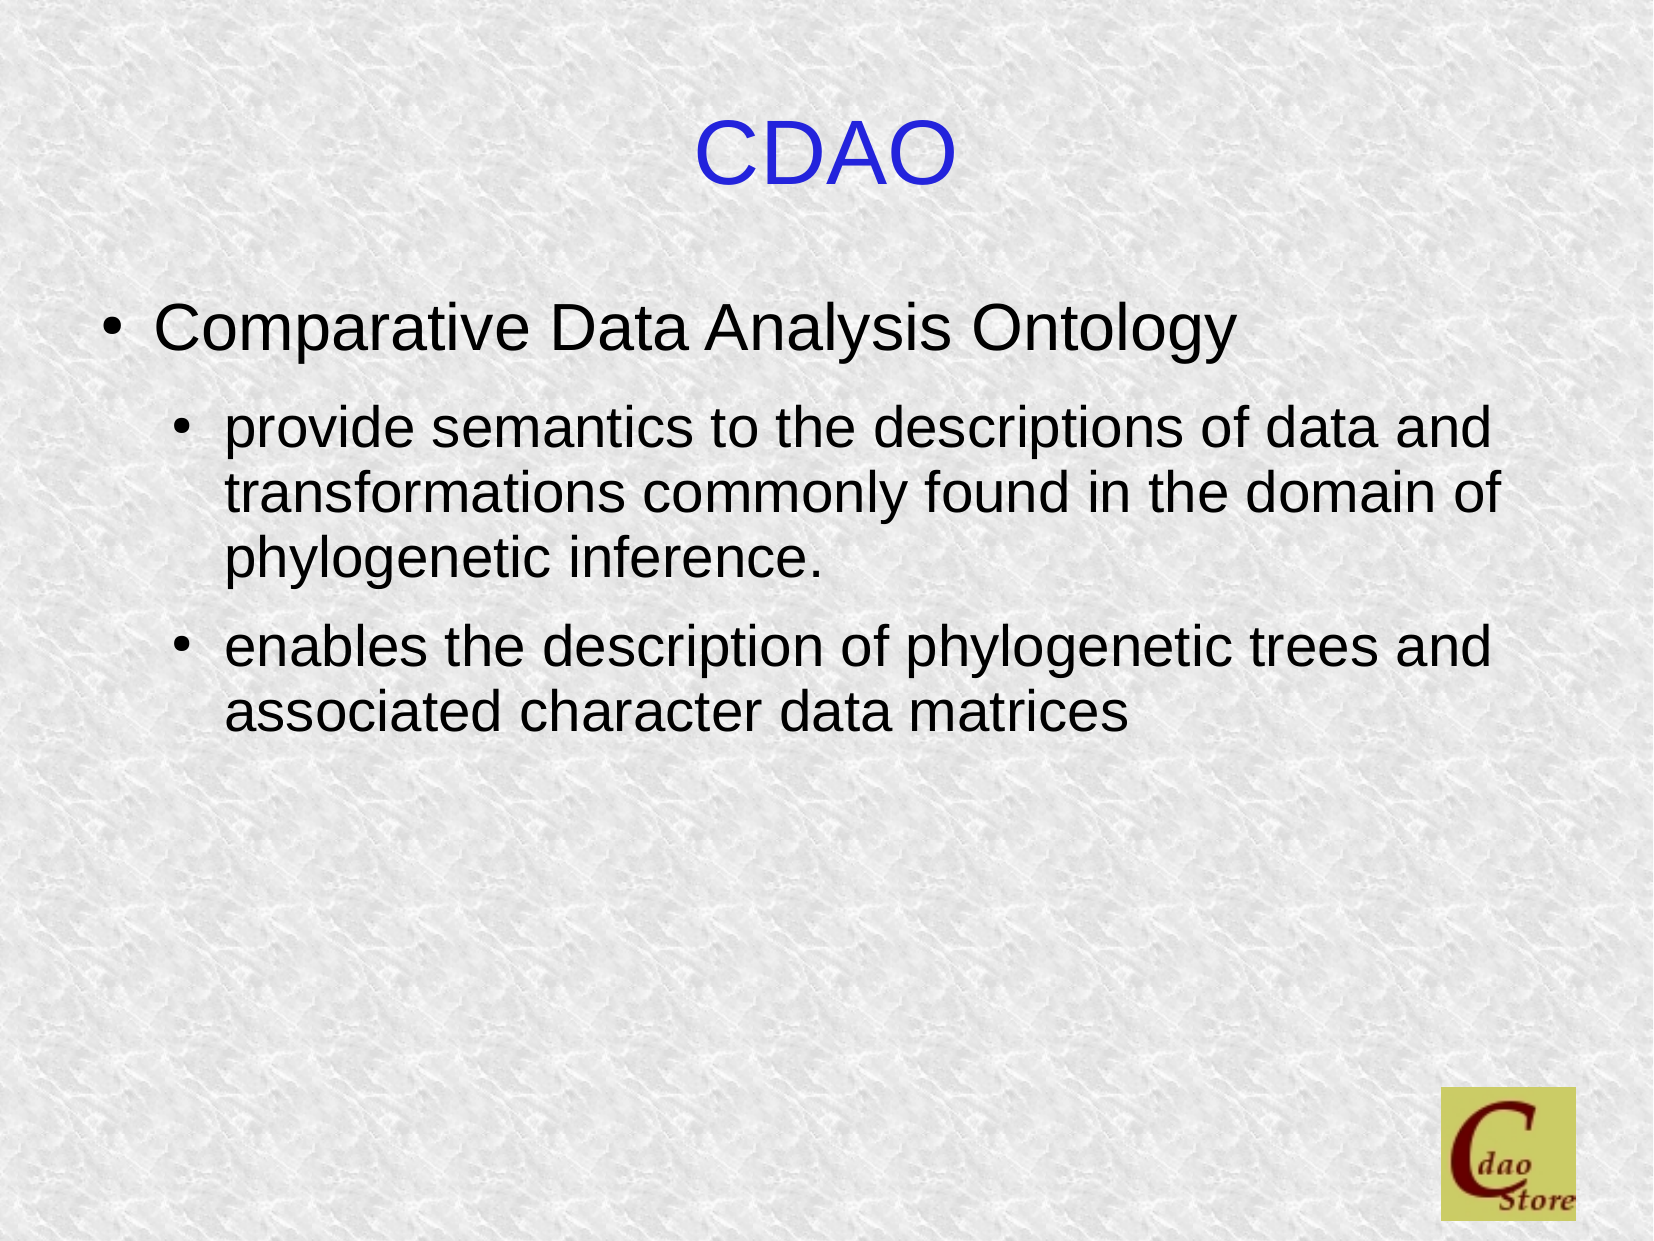

# CDAO
Comparative Data Analysis Ontology
provide semantics to the descriptions of data and transformations commonly found in the domain of phylogenetic inference.
enables the description of phylogenetic trees and associated character data matrices